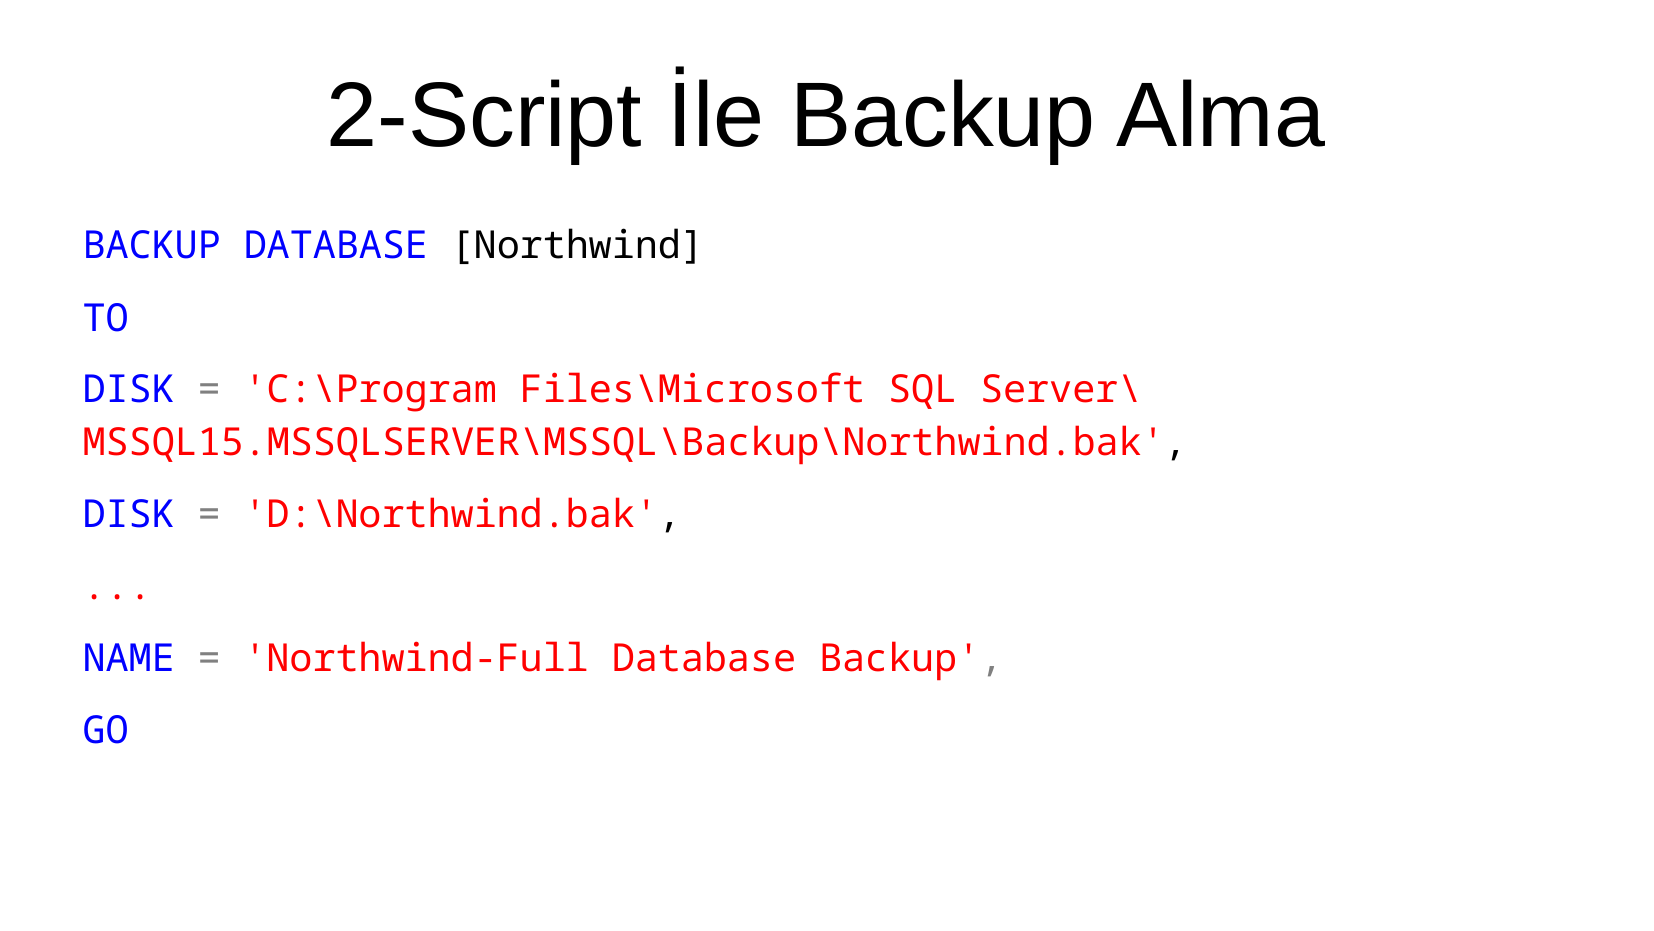

# 2-Script İle Backup Alma
BACKUP DATABASE [Northwind]
TO
DISK = 'C:\Program Files\Microsoft SQL Server\MSSQL15.MSSQLSERVER\MSSQL\Backup\Northwind.bak',
DISK = 'D:\Northwind.bak',
...
NAME = 'Northwind-Full Database Backup',
GO